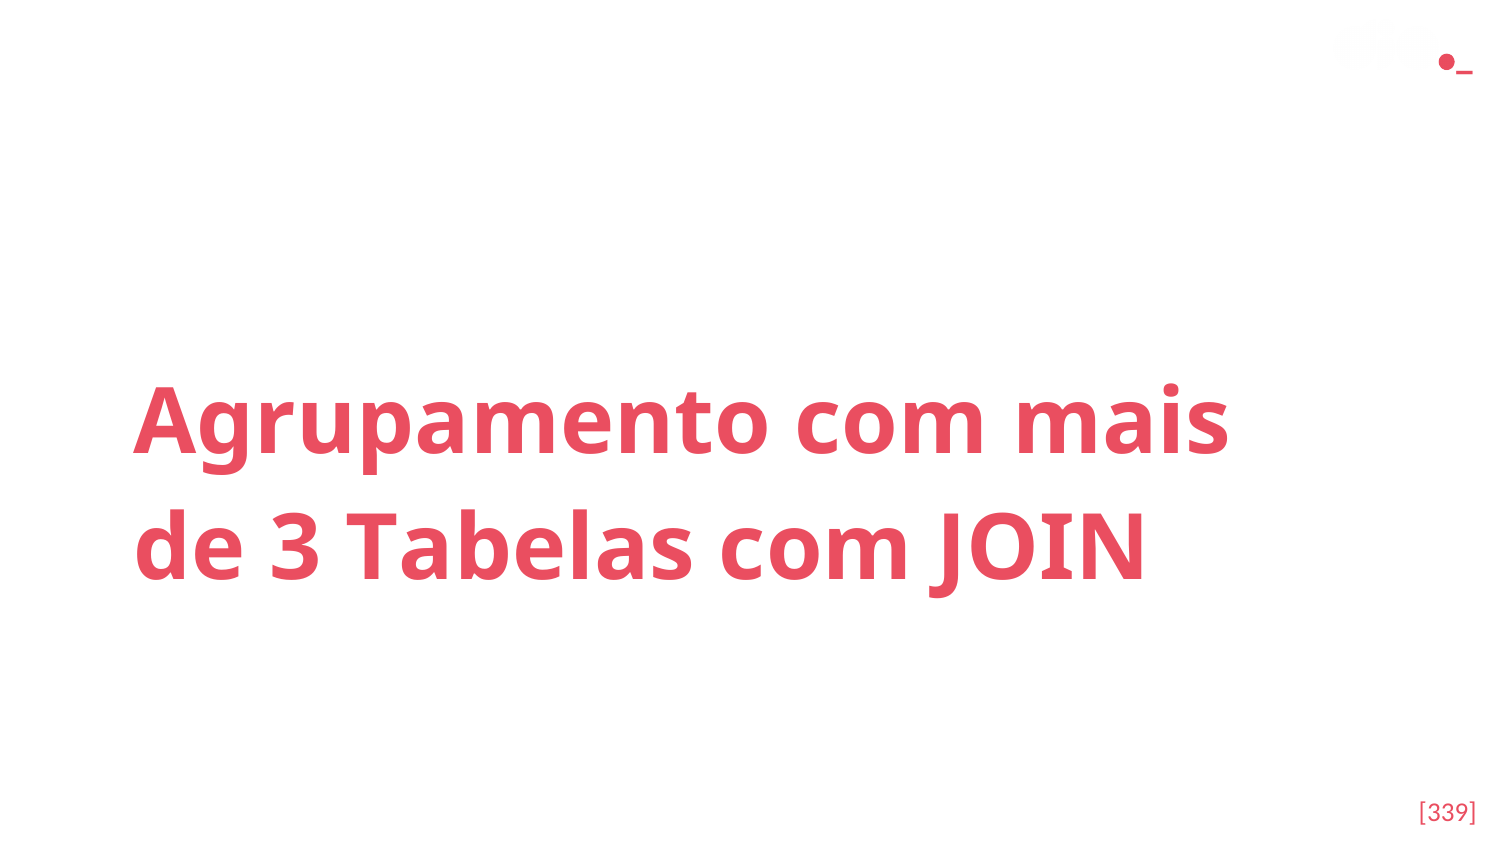

Agrupamento com mais de 3 Tabelas com JOIN